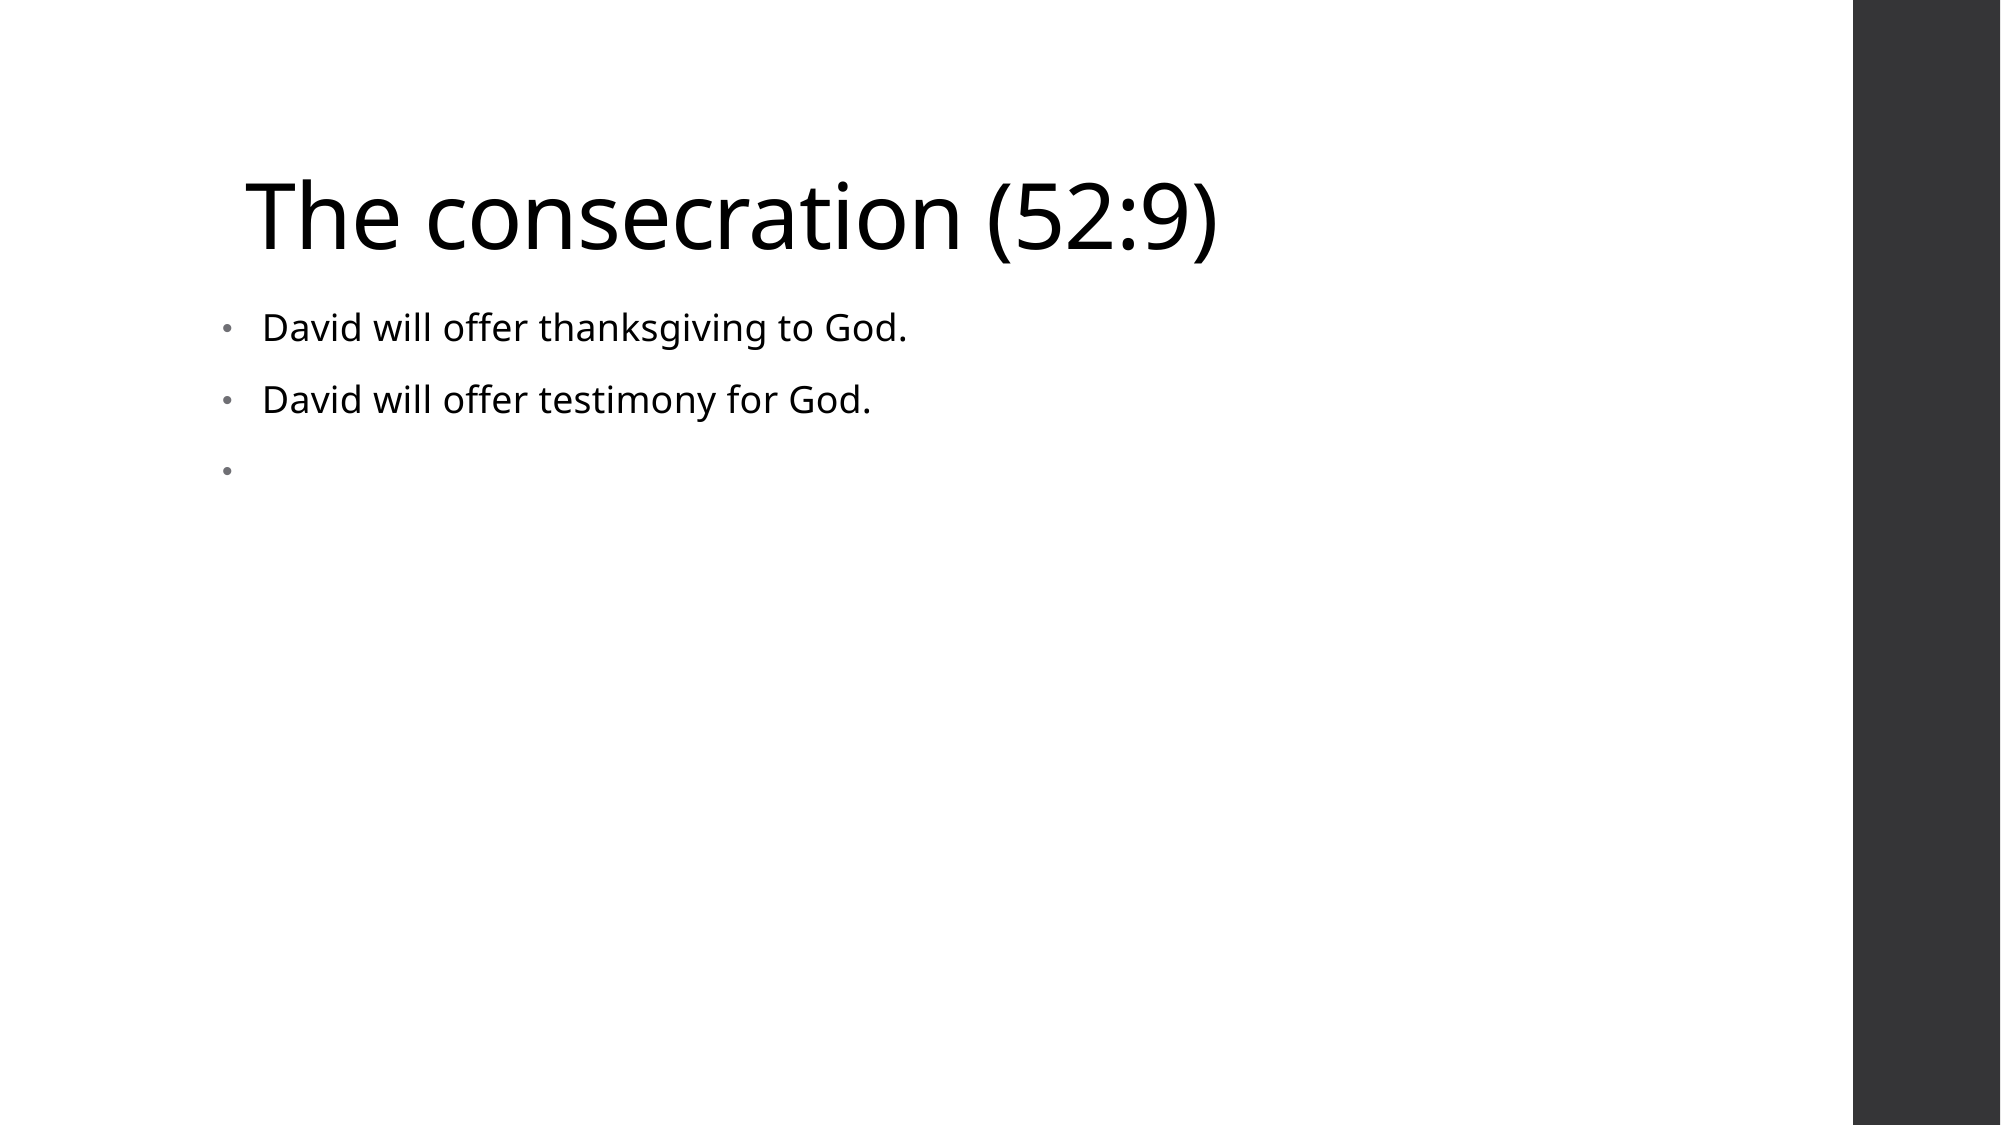

# The consecration (52:9)
 David will offer thanksgiving to God.
 David will offer testimony for God.